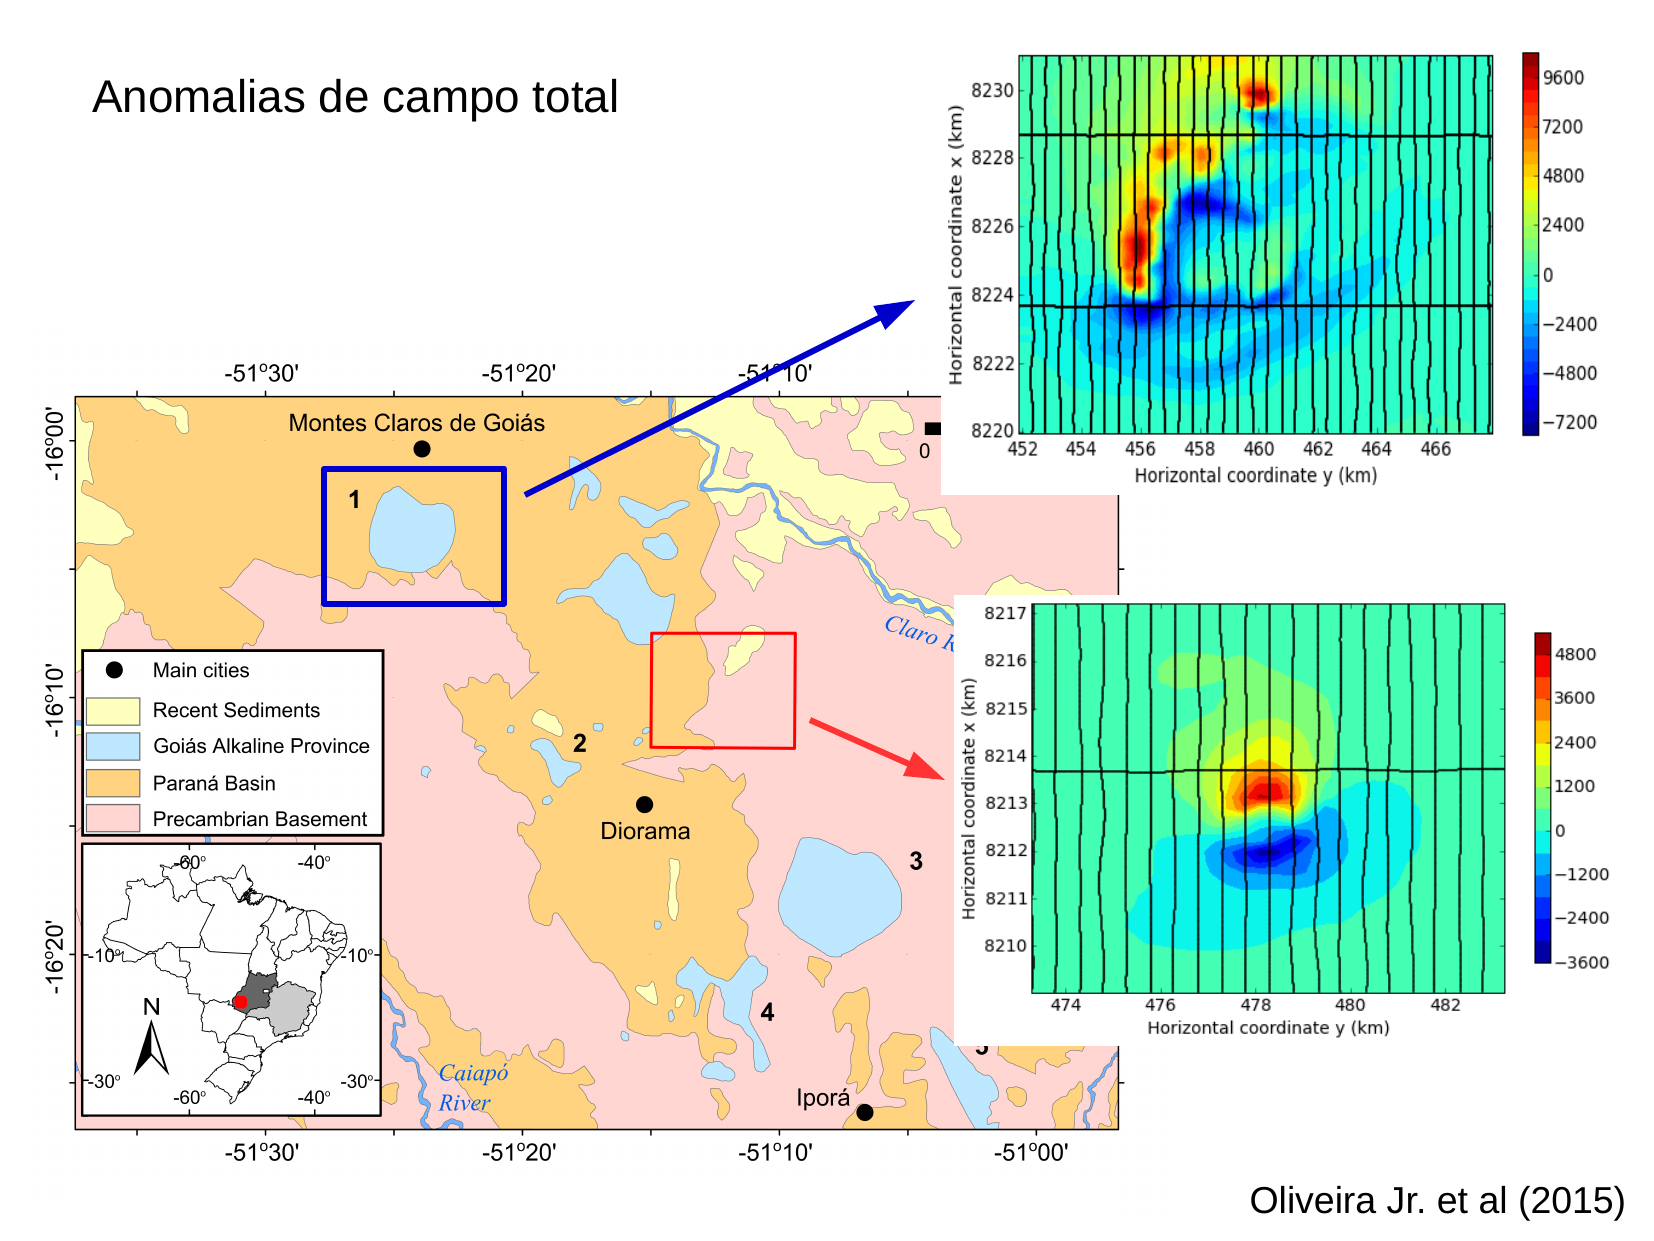

Anomalias de campo total
Oliveira Jr. et al (2015)